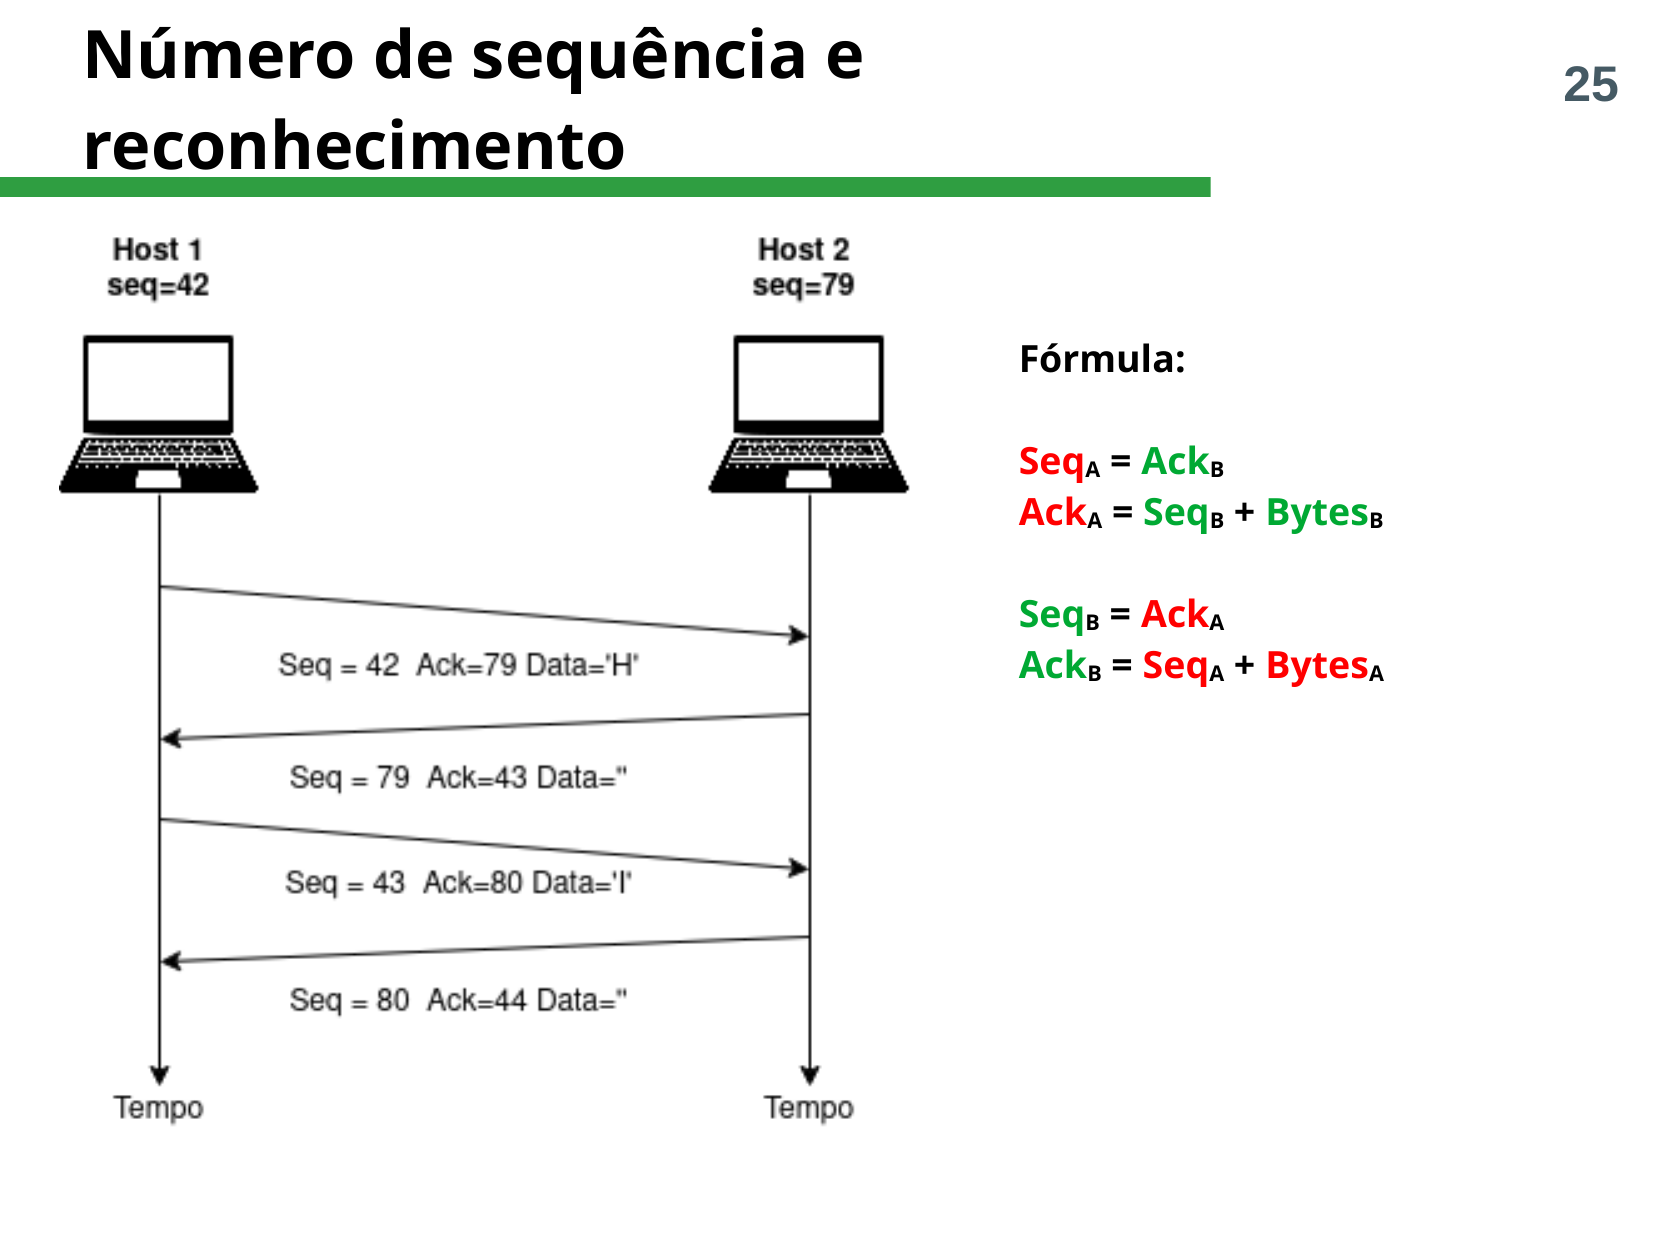

# Número de sequência e reconhecimento
Fórmula:
SeqA = AckB
AckA = SeqB + BytesB
SeqB = AckA
AckB = SeqA + BytesA